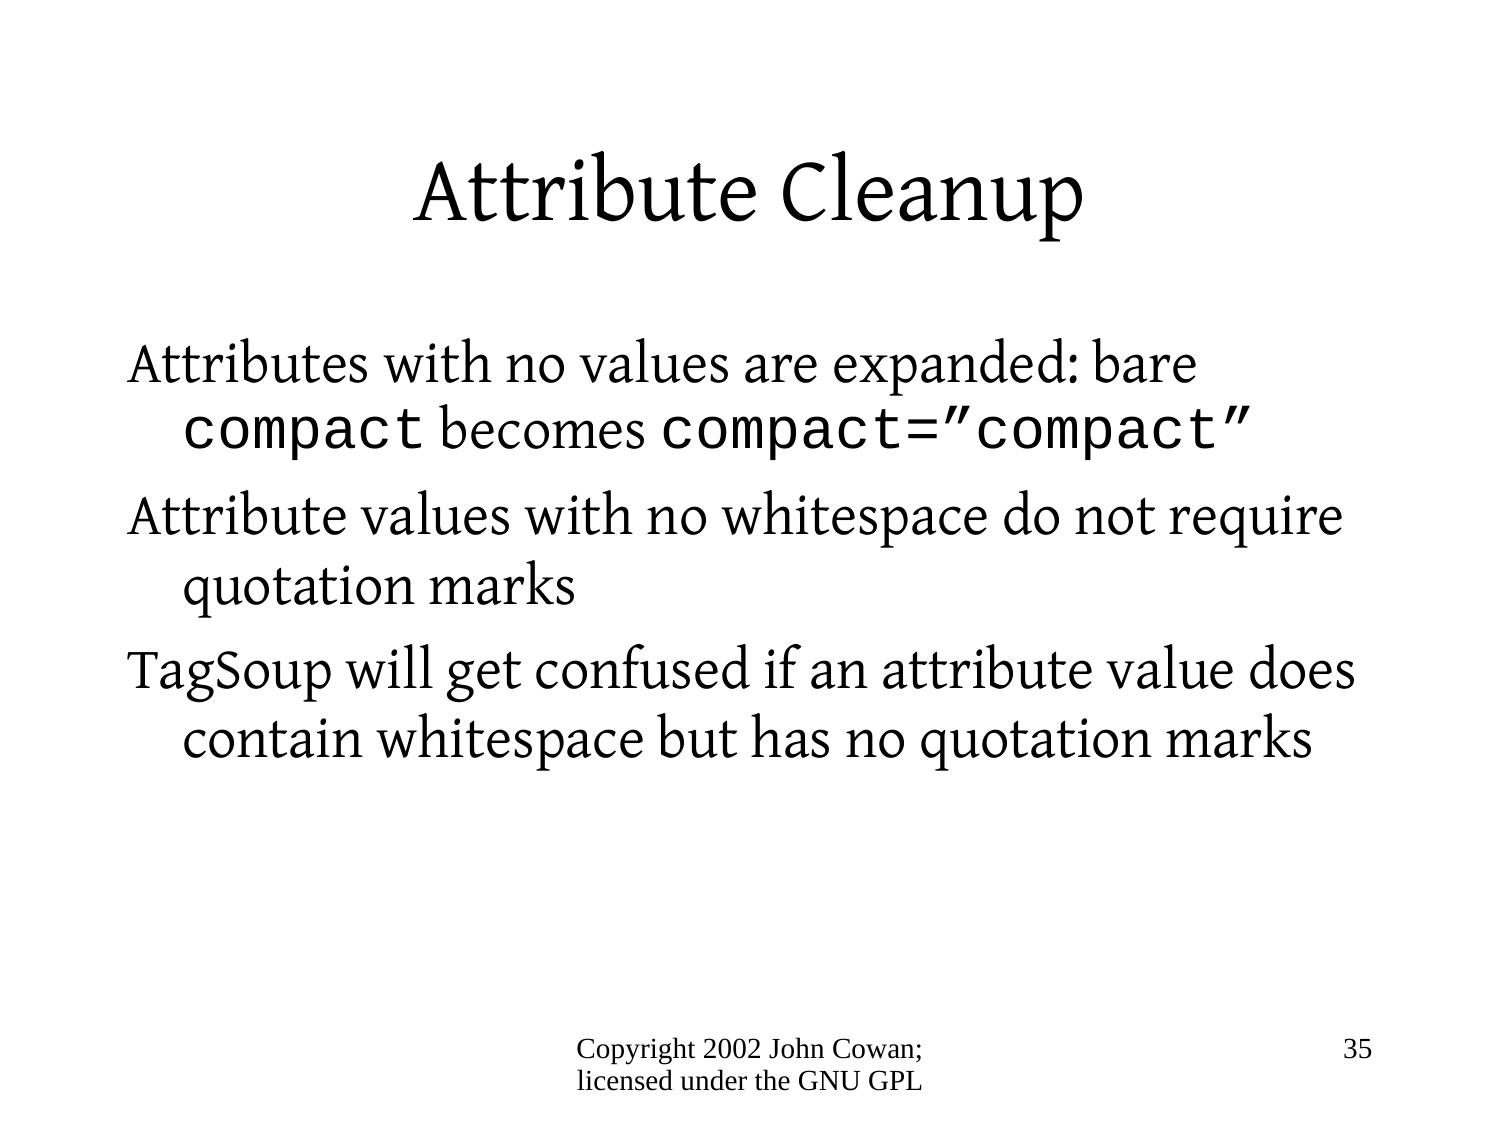

# Attribute Cleanup
Attributes with no values are expanded: bare compact becomes compact=”compact”
Attribute values with no whitespace do not require quotation marks
TagSoup will get confused if an attribute value does contain whitespace but has no quotation marks
Copyright 2002 John Cowan; licensed under the GNU GPL
35